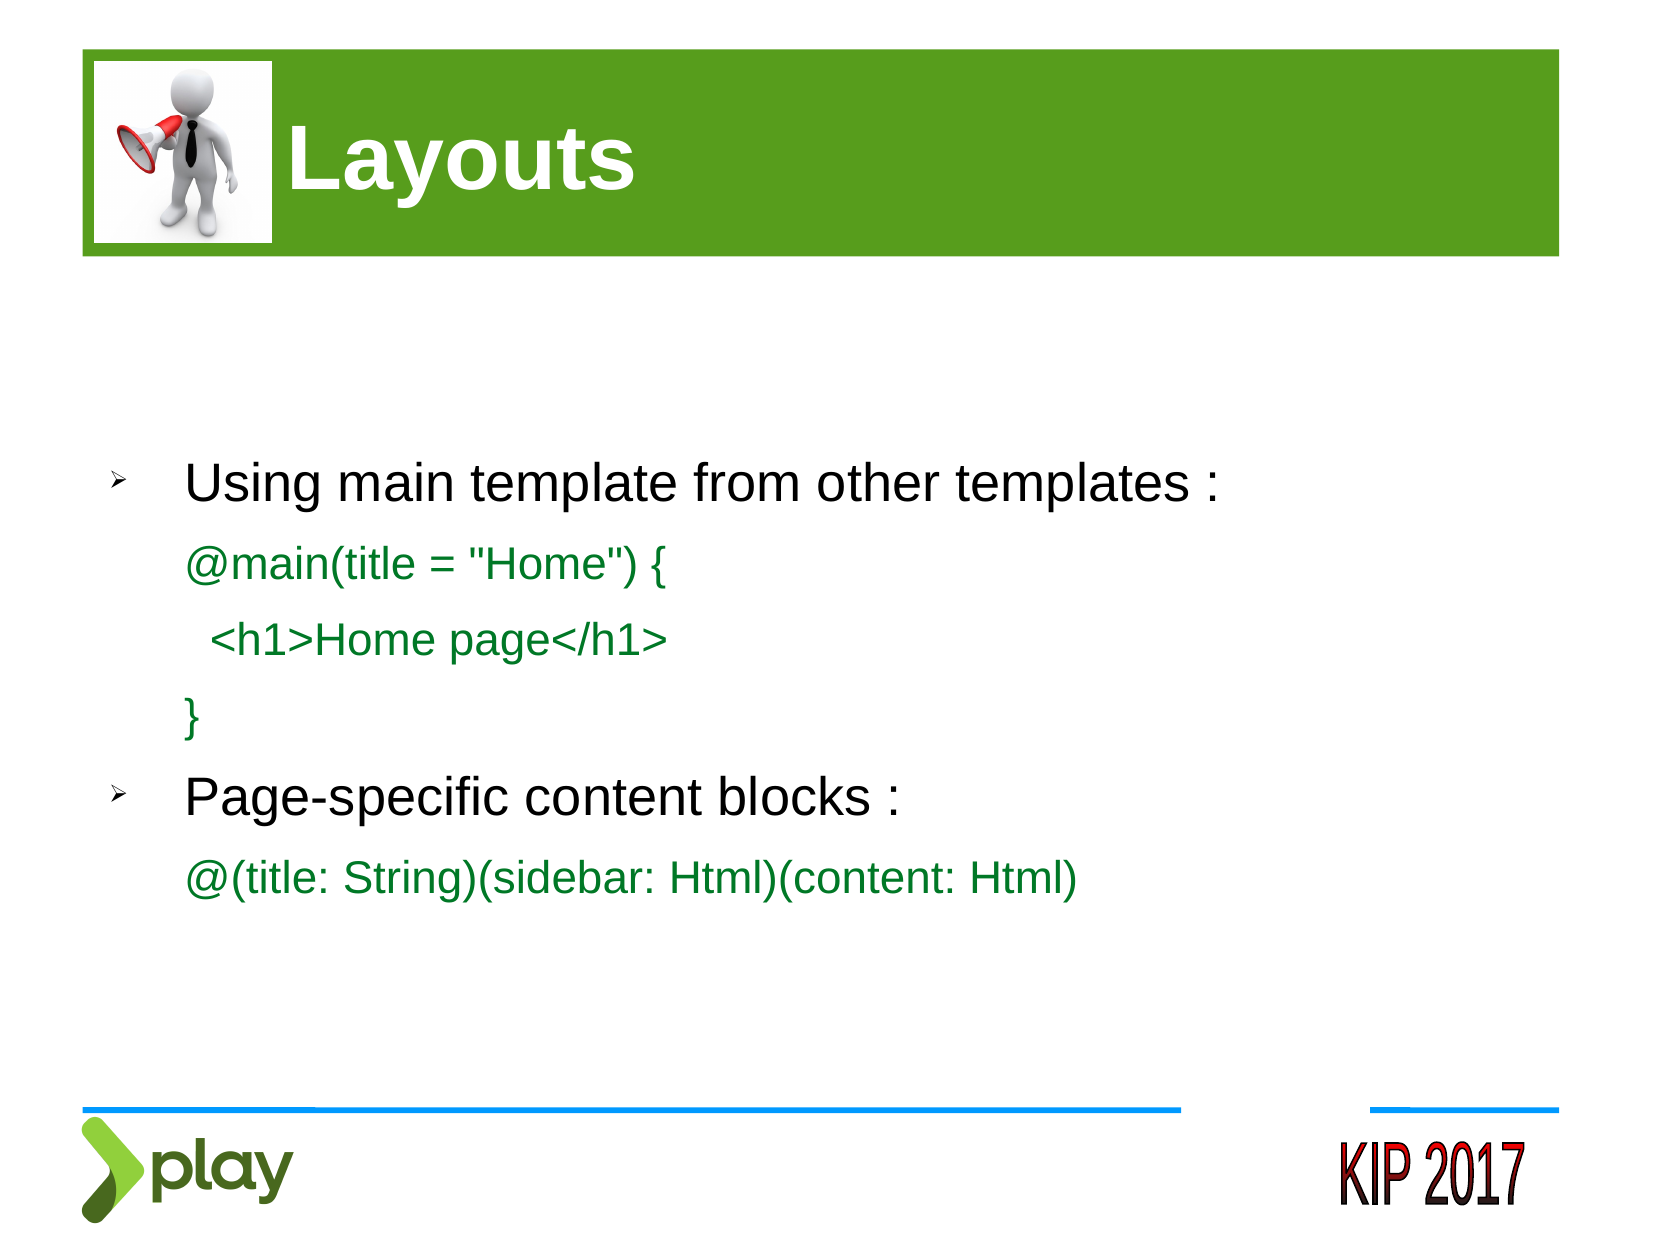

# Layouts
Using main template from other templates :
@main(title = "Home") {
 <h1>Home page</h1>
}
Page-specific content blocks :
@(title: String)(sidebar: Html)(content: Html)